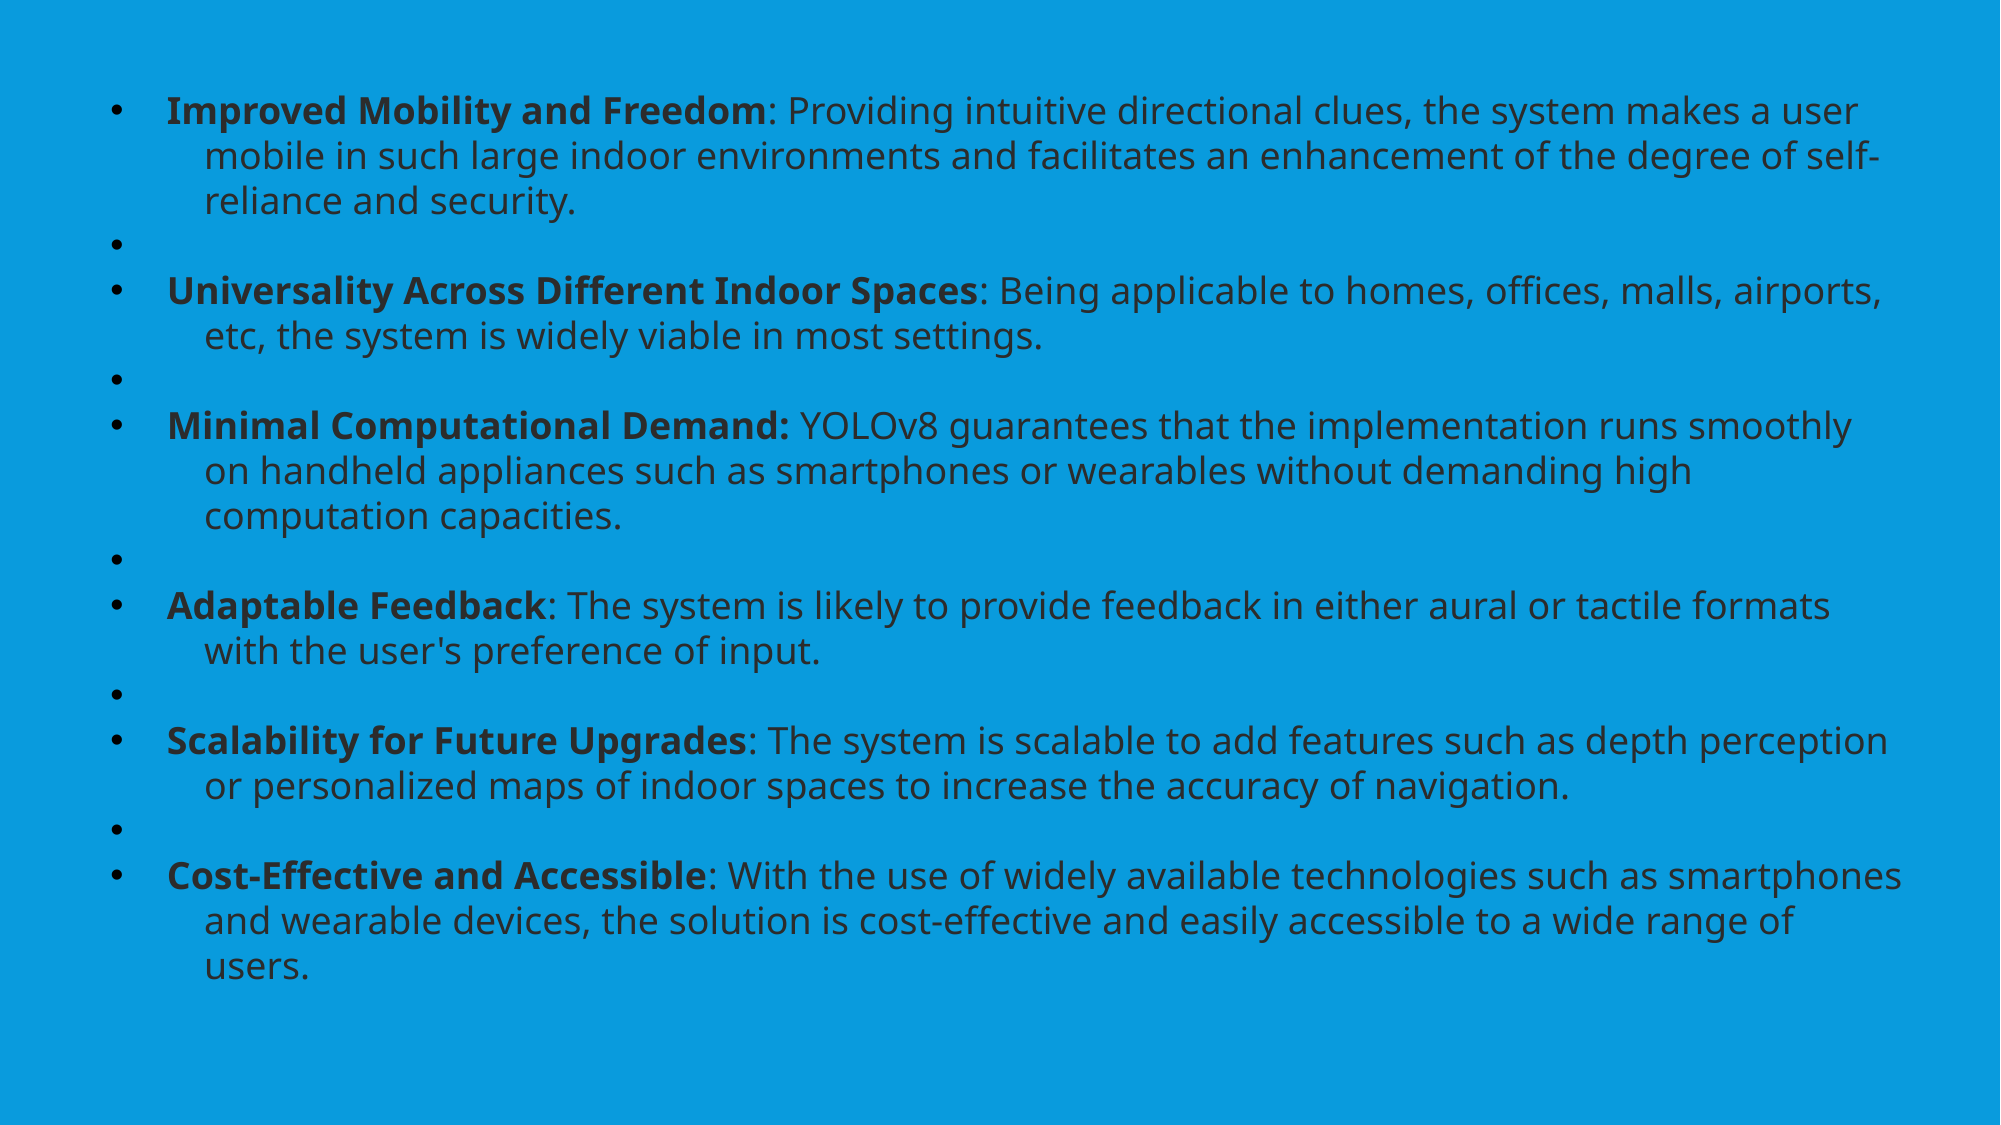

Improved Mobility and Freedom: Providing intuitive directional clues, the system makes a user mobile in such large indoor environments and facilitates an enhancement of the degree of self-reliance and security.
 Universality Across Different Indoor Spaces: Being applicable to homes, offices, malls, airports, etc, the system is widely viable in most settings.
 Minimal Computational Demand: YOLOv8 guarantees that the implementation runs smoothly on handheld appliances such as smartphones or wearables without demanding high computation capacities.
 Adaptable Feedback: The system is likely to provide feedback in either aural or tactile formats with the user's preference of input.
 Scalability for Future Upgrades: The system is scalable to add features such as depth perception or personalized maps of indoor spaces to increase the accuracy of navigation.
 Cost-Effective and Accessible: With the use of widely available technologies such as smartphones and wearable devices, the solution is cost-effective and easily accessible to a wide range of users.